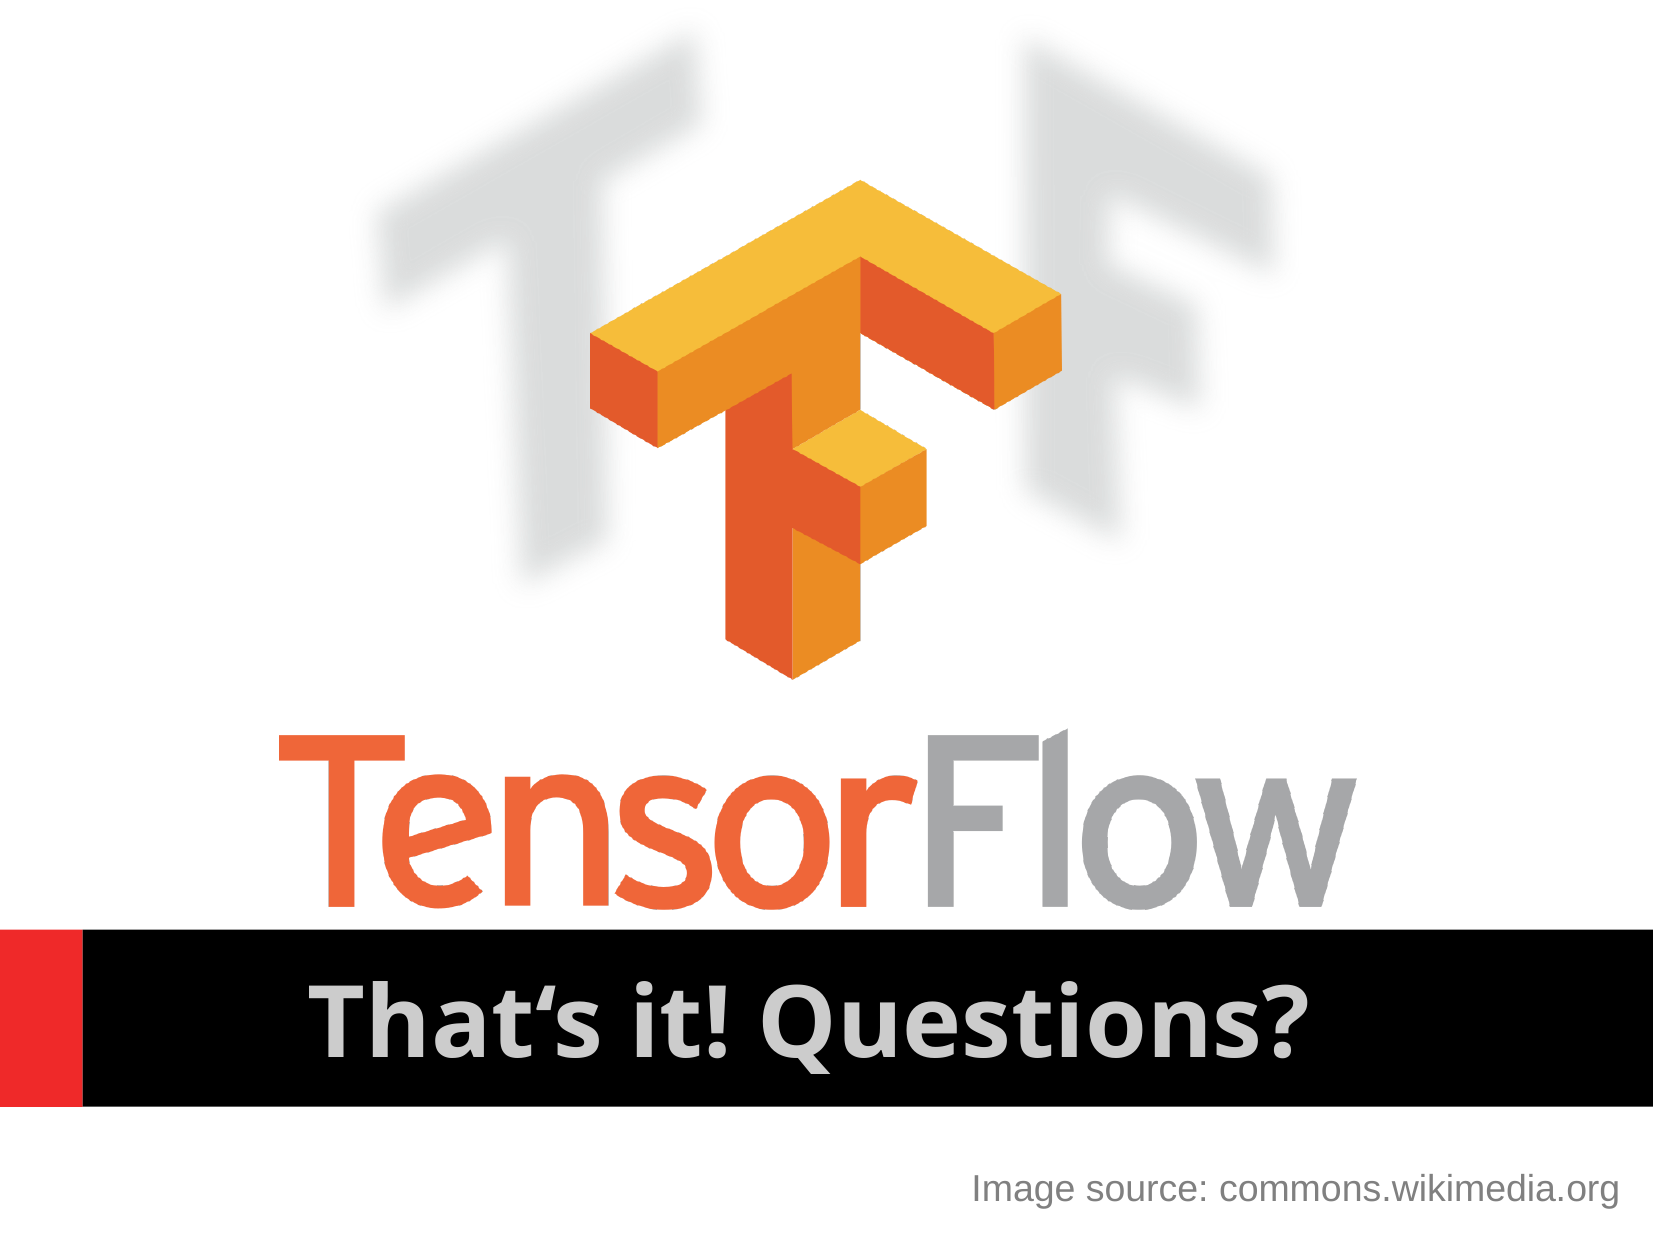

# That‘s it! Questions?
Image source: commons.wikimedia.org